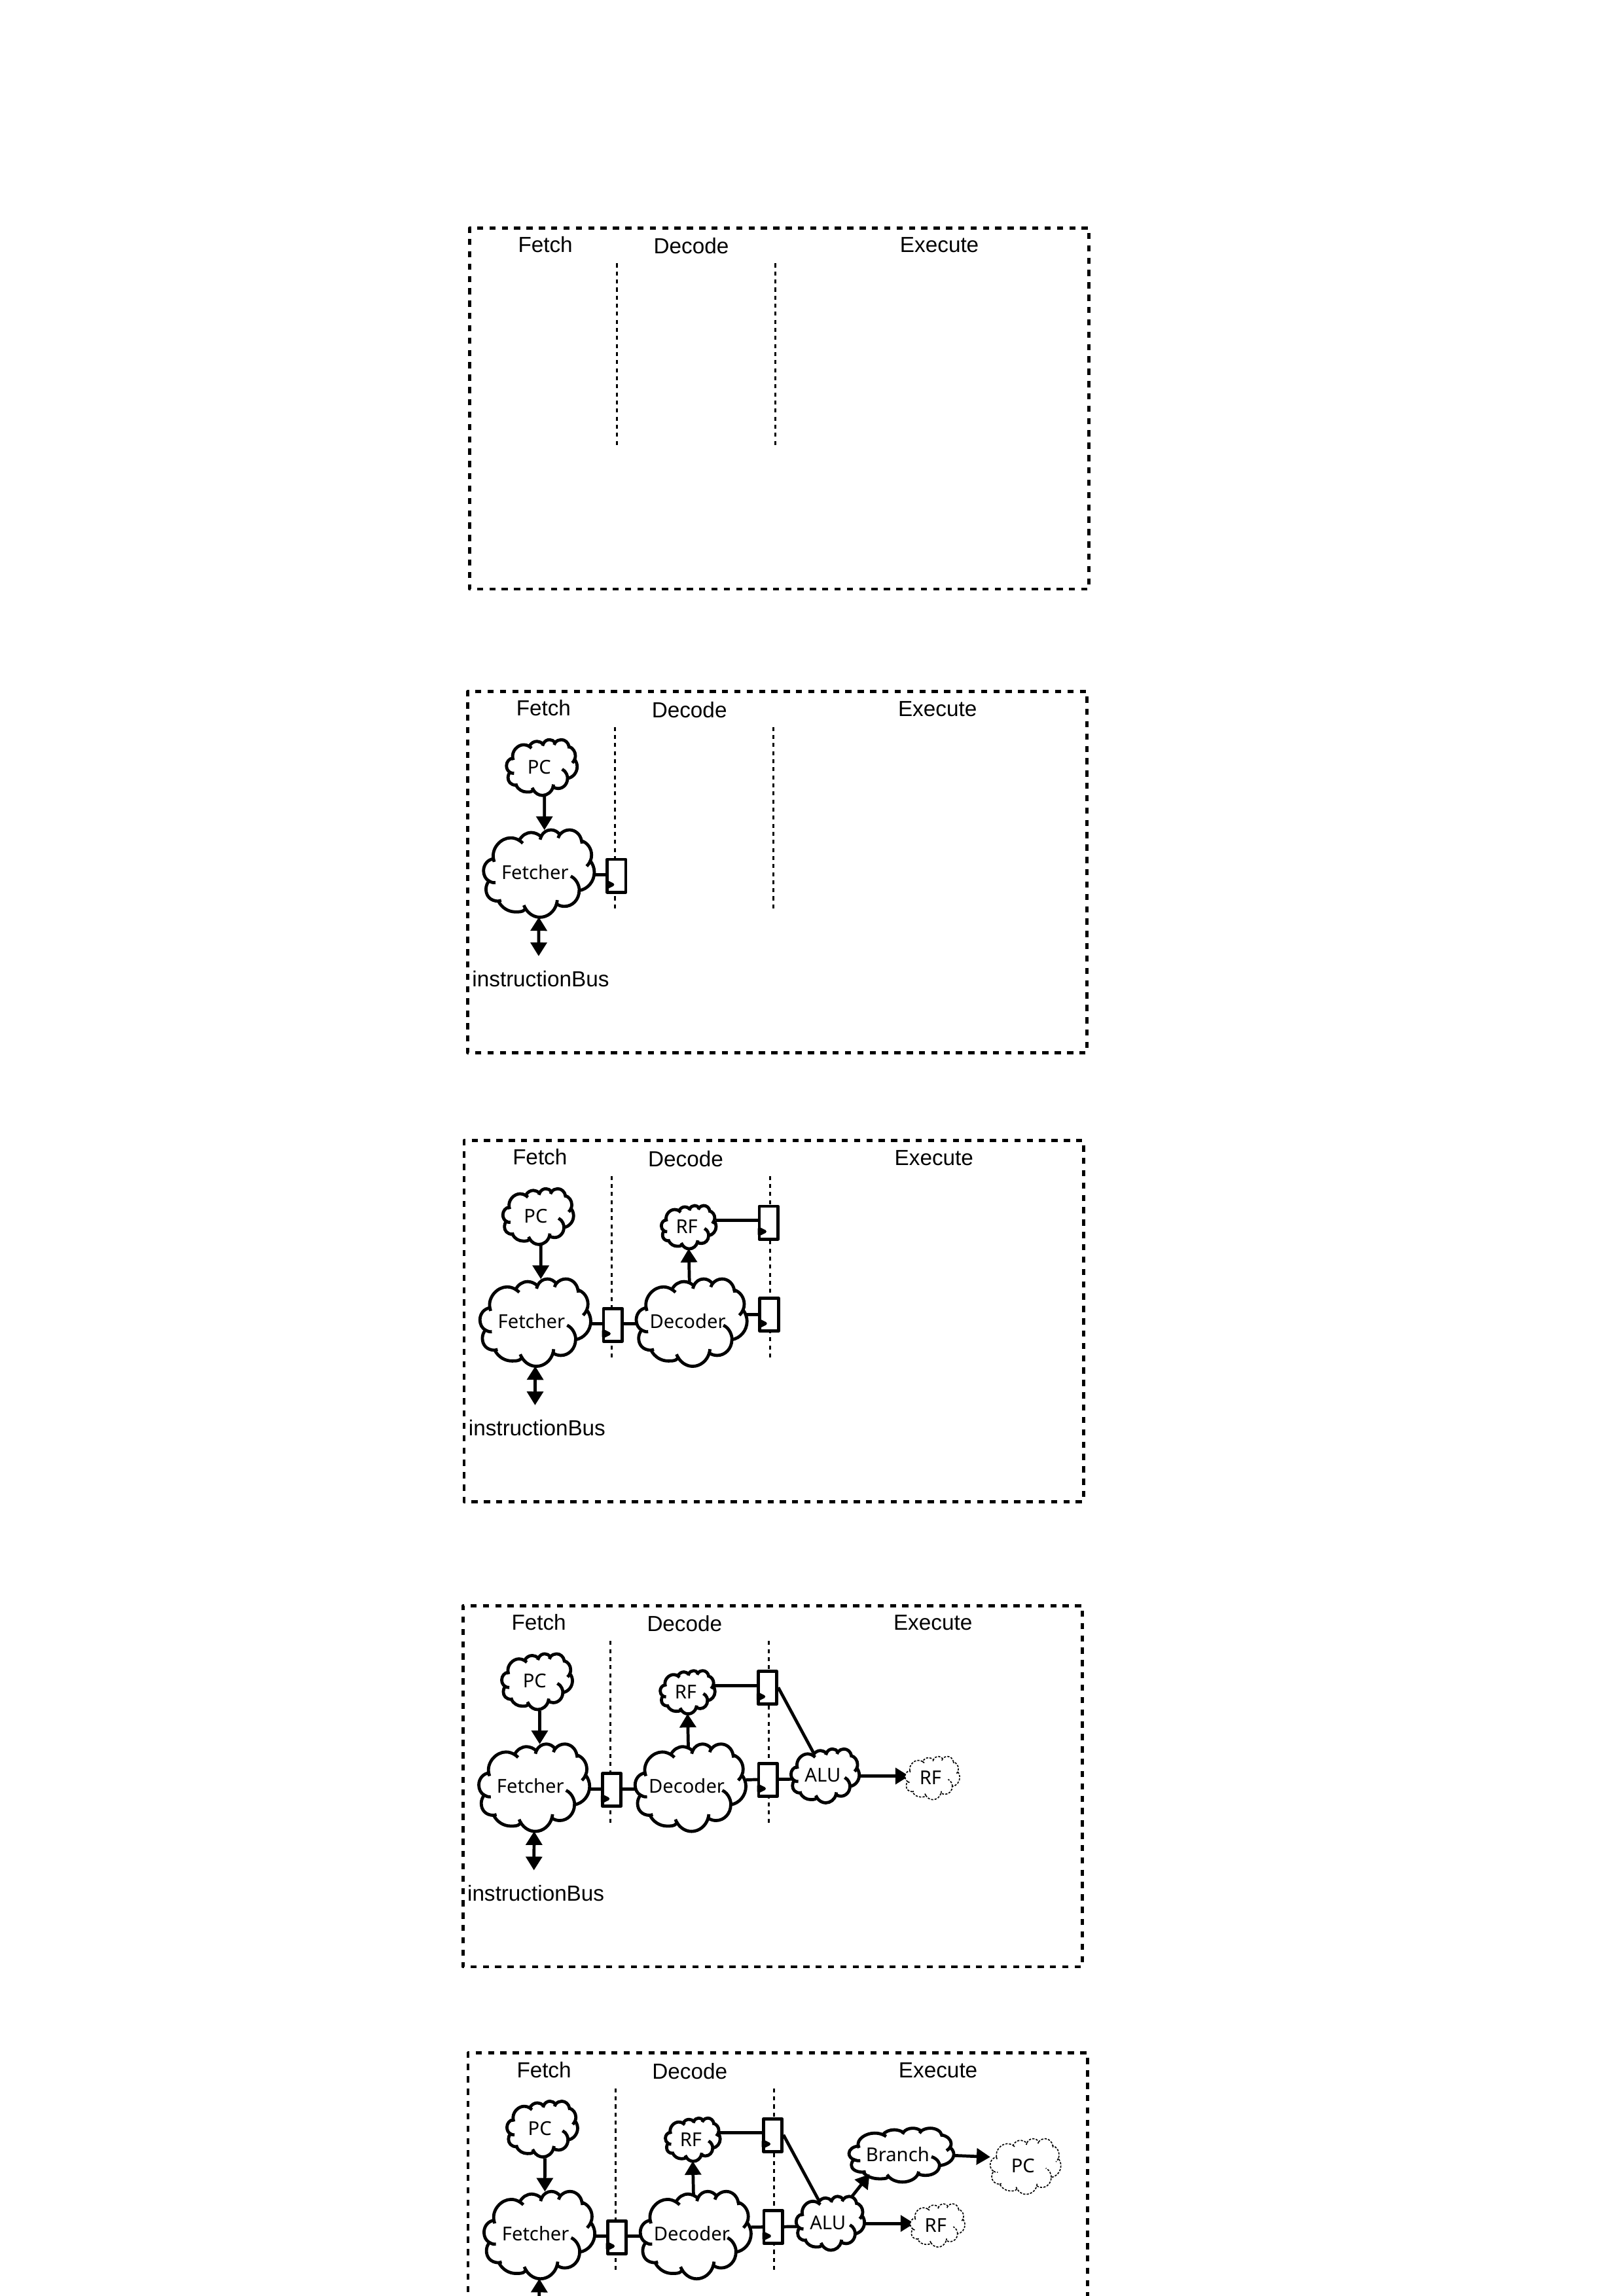

Fetch
Execute
Decode
Fetch
Execute
Decode
PC
Fetcher
instructionBus
Fetch
Execute
Decode
PC
RF
Fetcher
Decoder
instructionBus
Fetch
Execute
Decode
PC
RF
Fetcher
Decoder
ALU
RF
instructionBus
Fetch
Execute
Decode
PC
RF
Branch
PC
Fetcher
Decoder
ALU
RF
instructionBus
Fetch
Execute
Decode
PC
RF
Branch
PC
Fetcher
Decoder
ALU
RF
L/S
instructionBus
DataBus
Fetch
Execute
Decode
PC
RF
Branch
PC
Fetch
Execute
Decode
Fetch
Execute
Decode
Fetcher
Decoder
ALU
RF
PC
PC
RF
RF
Branch
Branch
CSR
PC
PC
L/S
Debug
RF
Fetcher
Decoder
ALU
Fetcher
Decoder
ALU
RF
RF
instructionBus
Interrupt
DataBus
CSR
CSR
JTAG
L/S
L/S
Debug
RF
instructionBus
instructionBus
Interrupt
Interrupt
DataBus
DataBus
JTAG